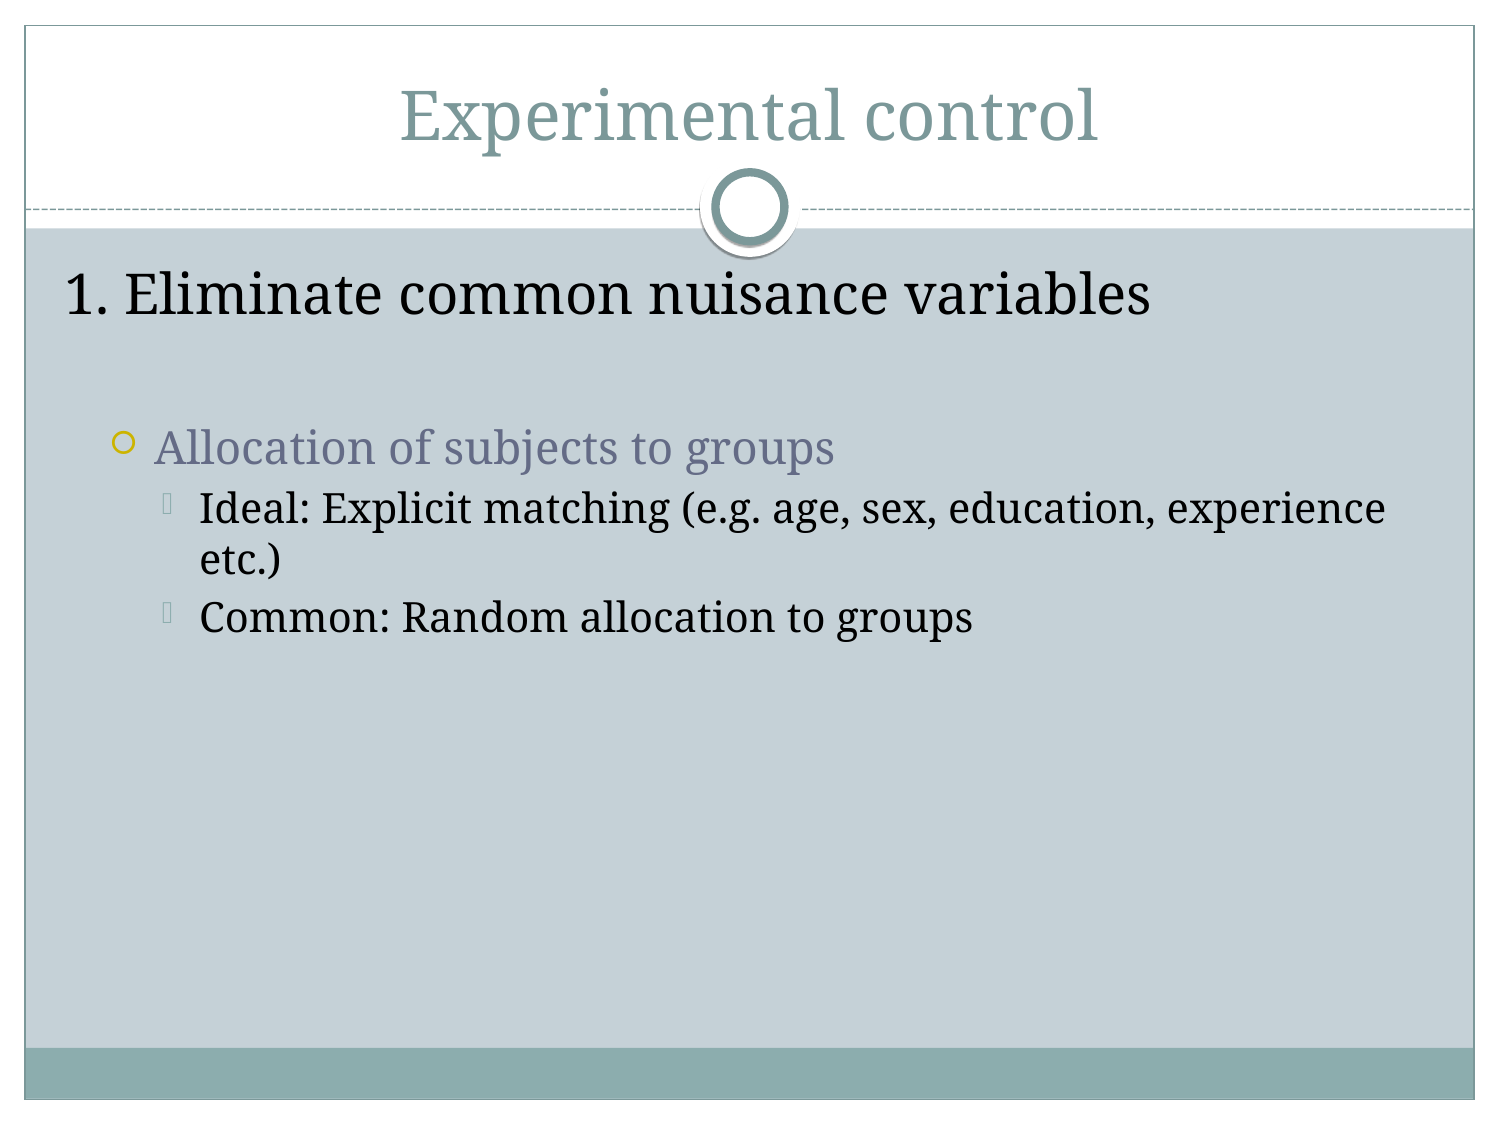

# Experimental control
1. Eliminate common nuisance variables
Allocation of subjects to groups
Ideal: Explicit matching (e.g. age, sex, education, experience etc.)
Common: Random allocation to groups